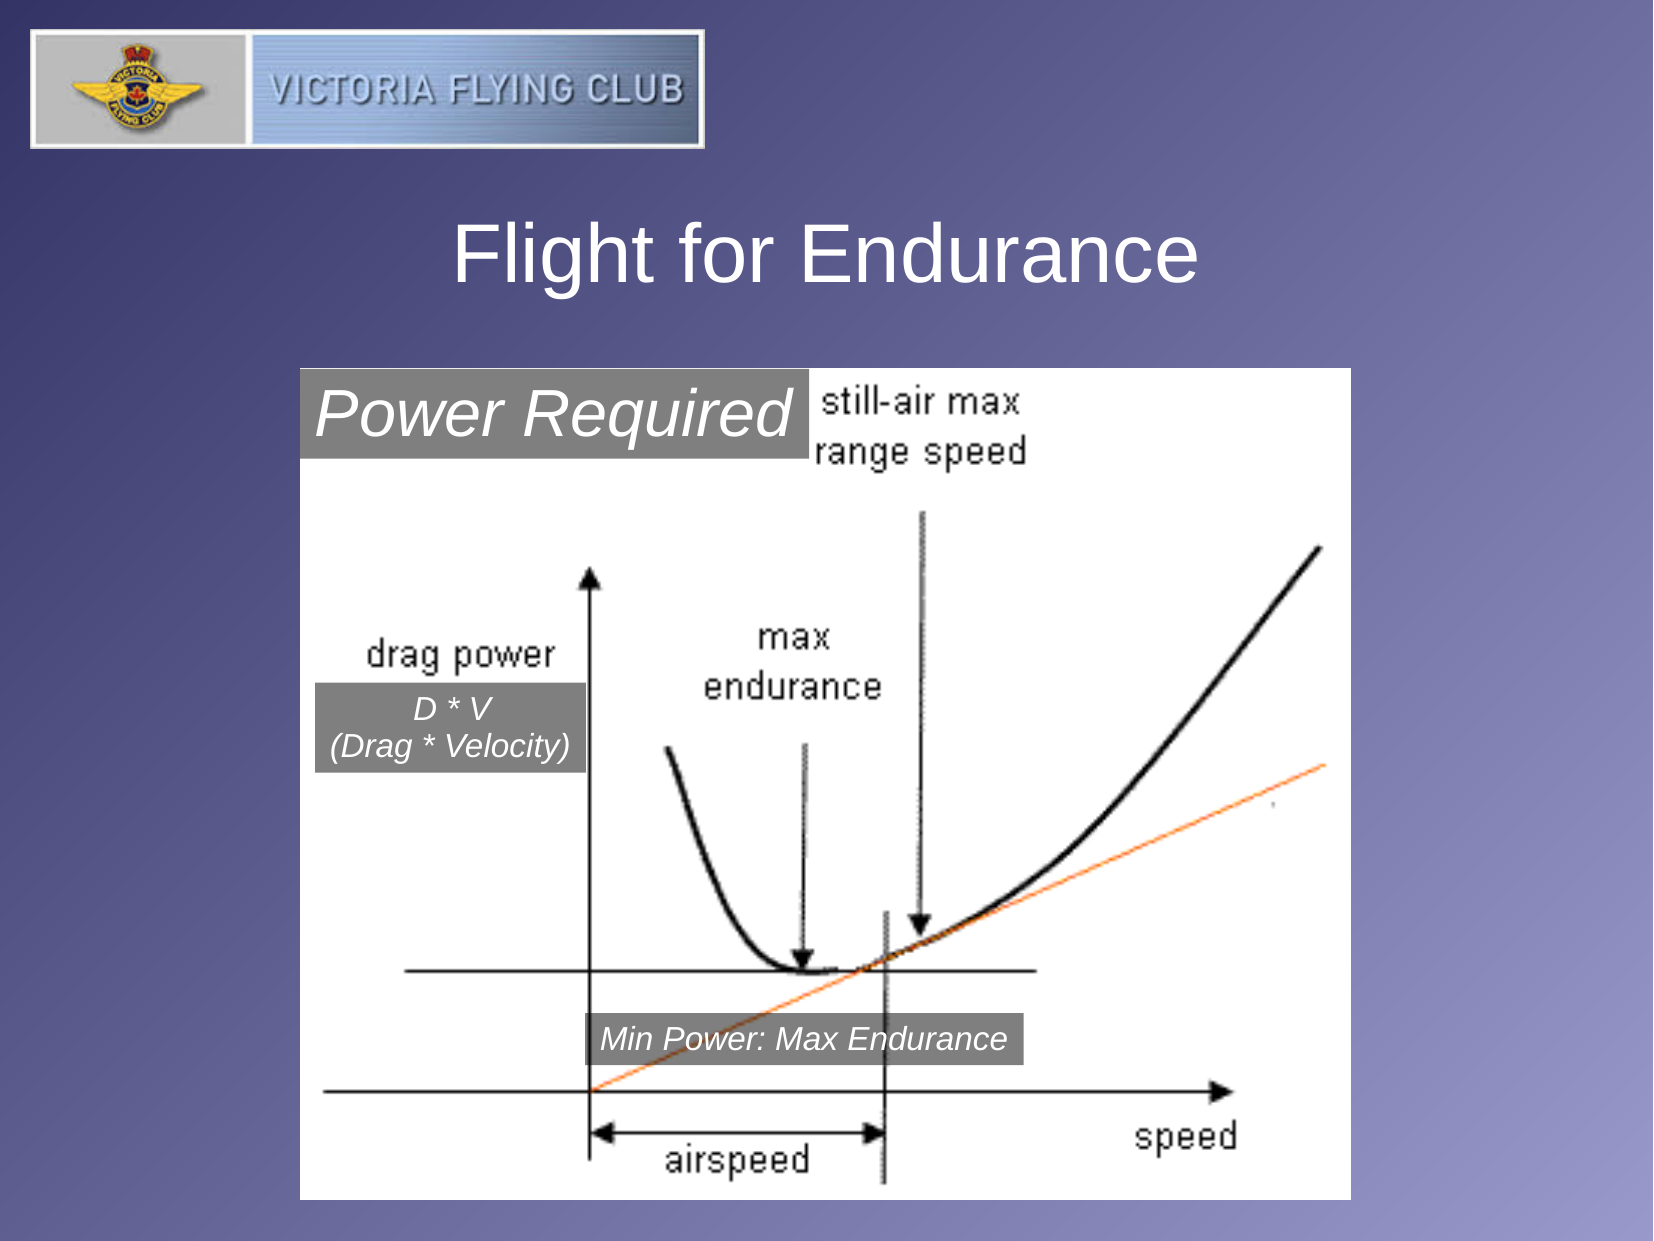

# Flight for Endurance
Power Required
 D * V
(Drag * Velocity)
Min Power: Max Endurance